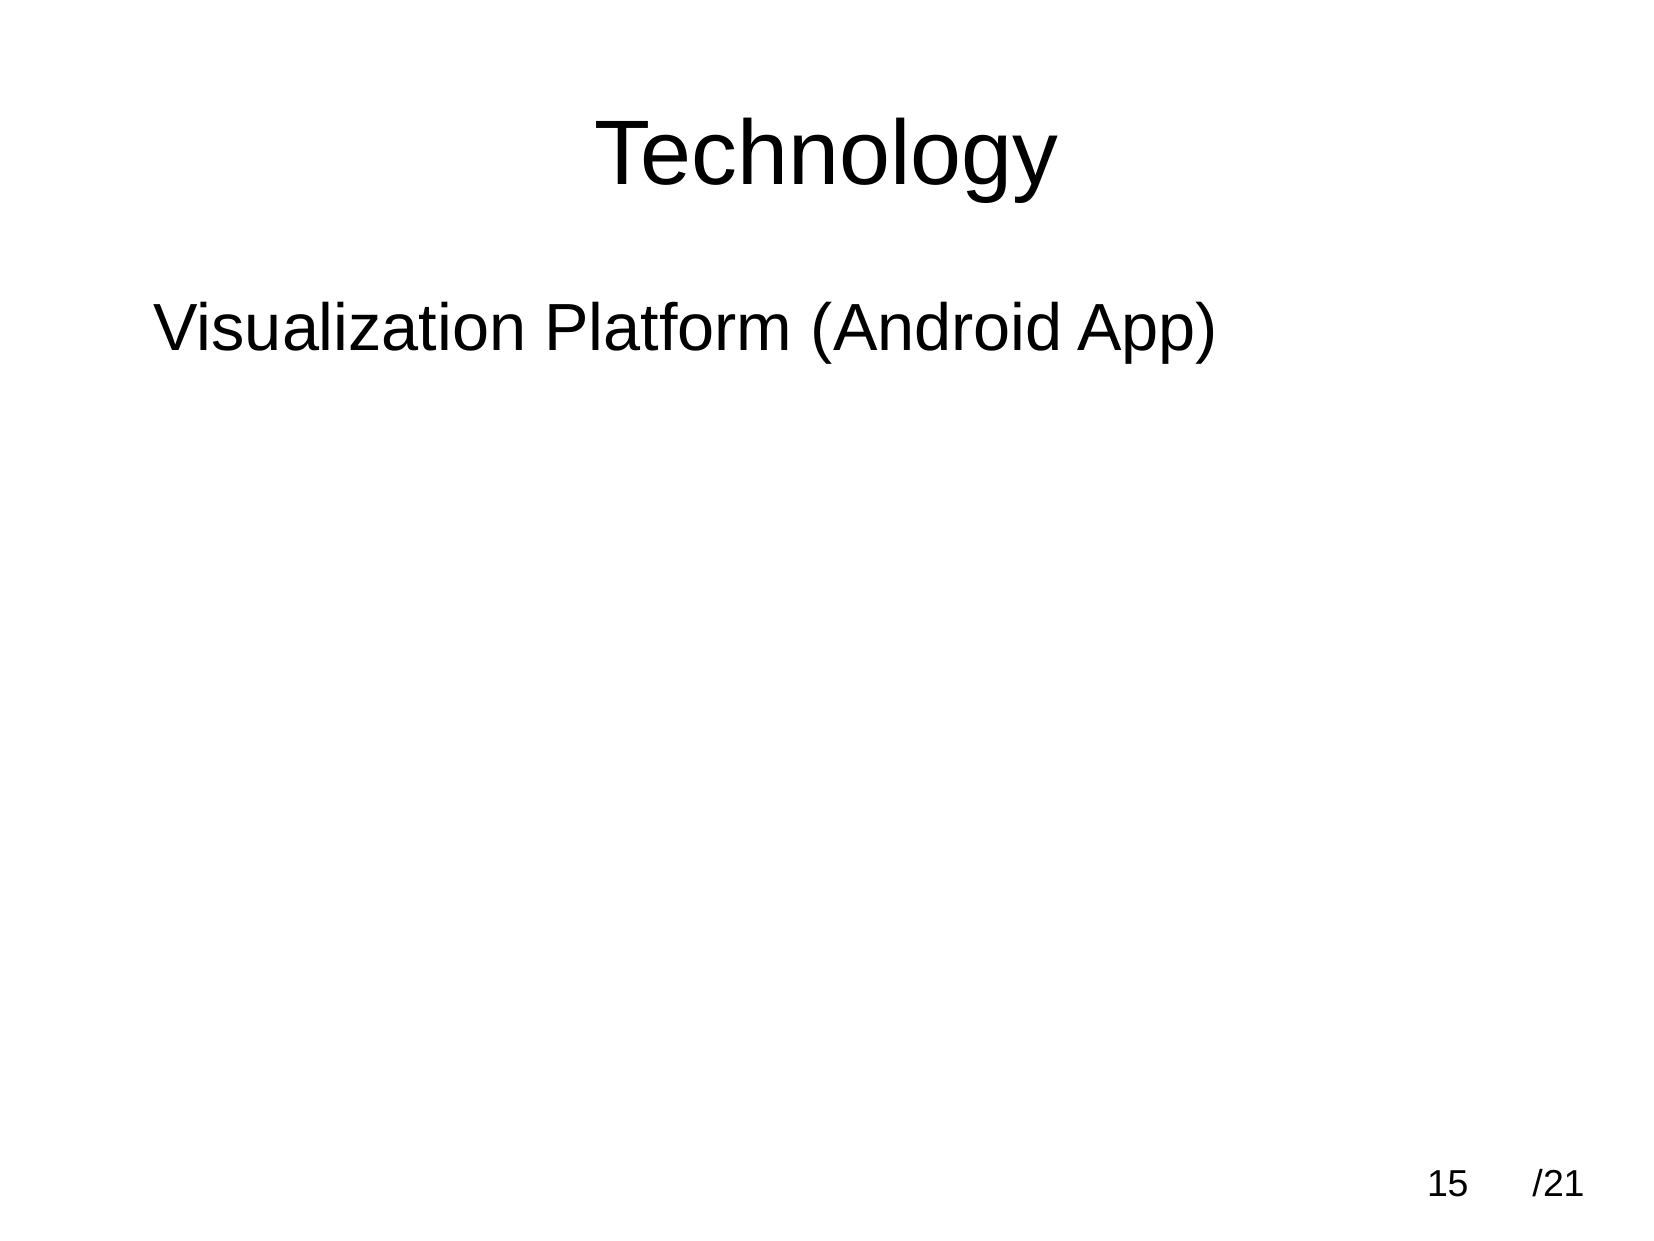

# Technology
Visualization Platform (Android App)
/21